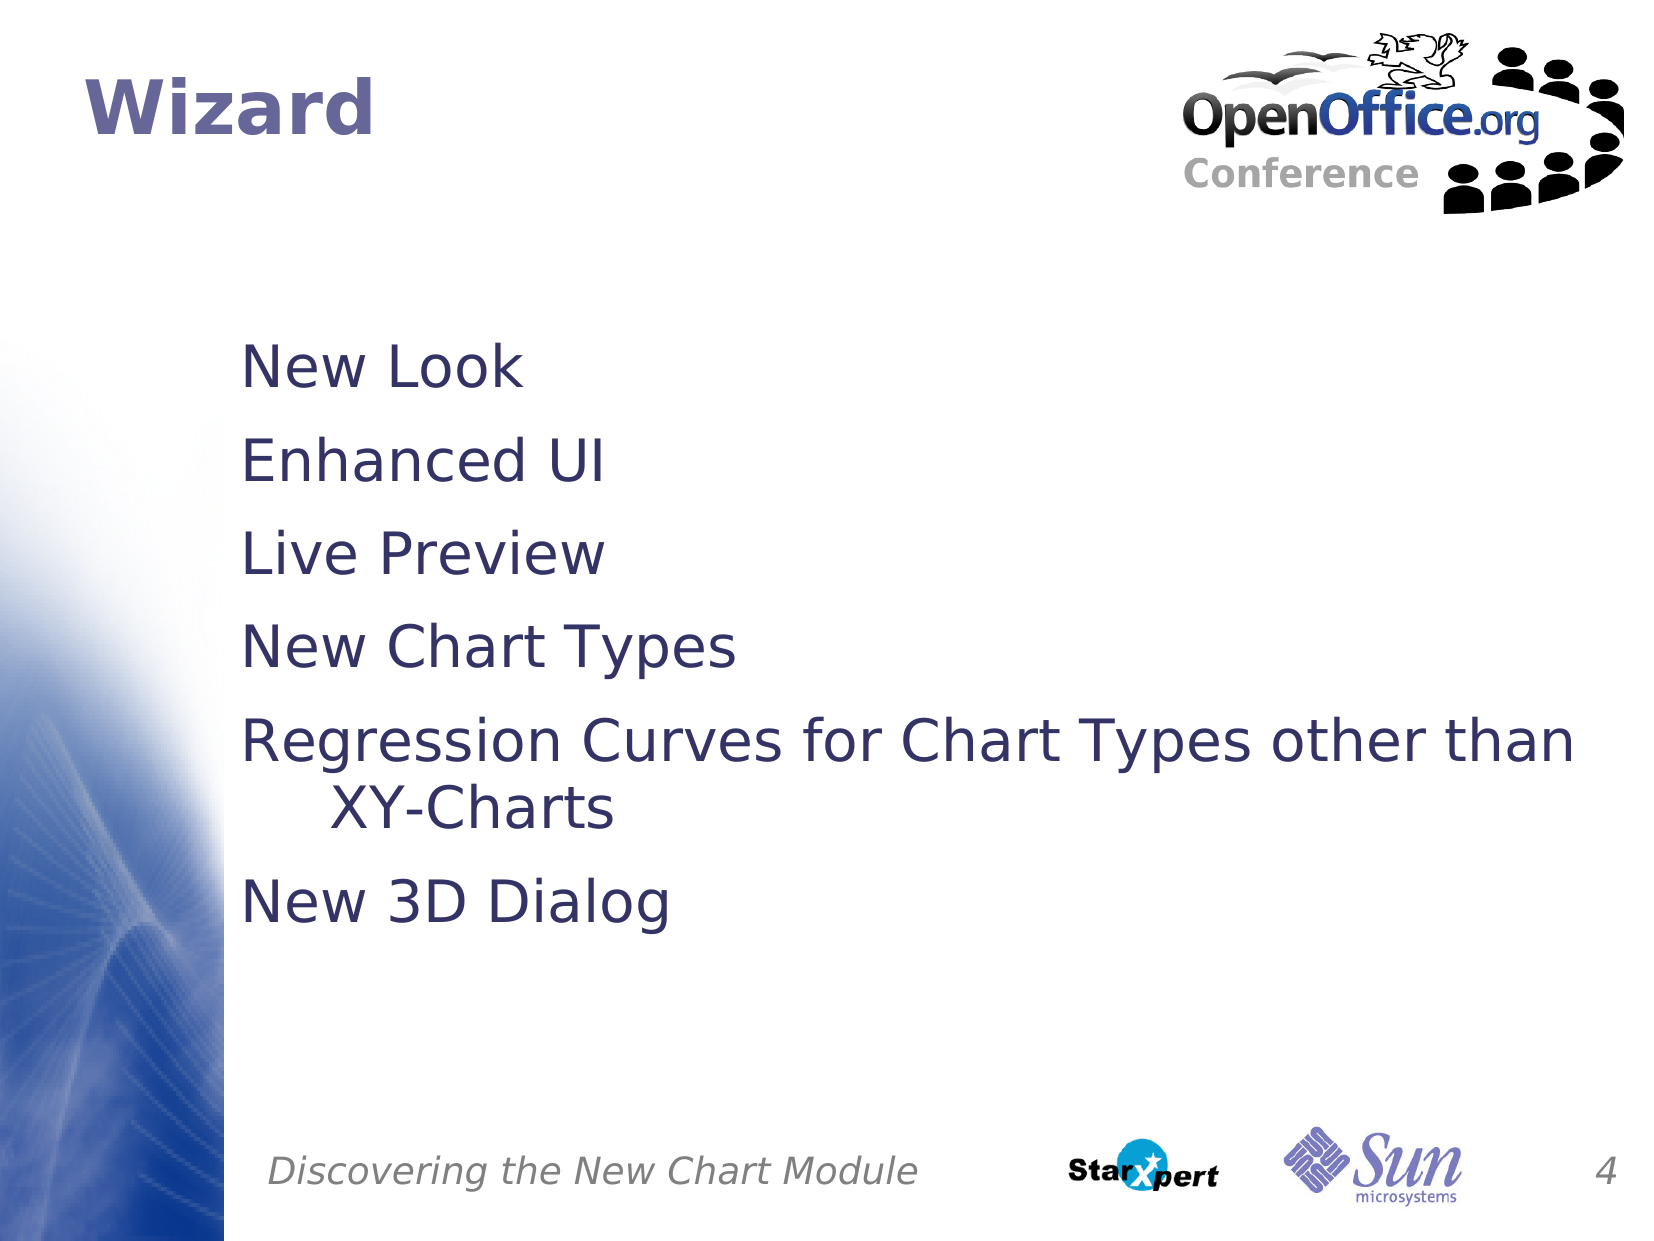

# Wizard
New Look
Enhanced UI
Live Preview
New Chart Types
Regression Curves for Chart Types other than XY-Charts
New 3D Dialog